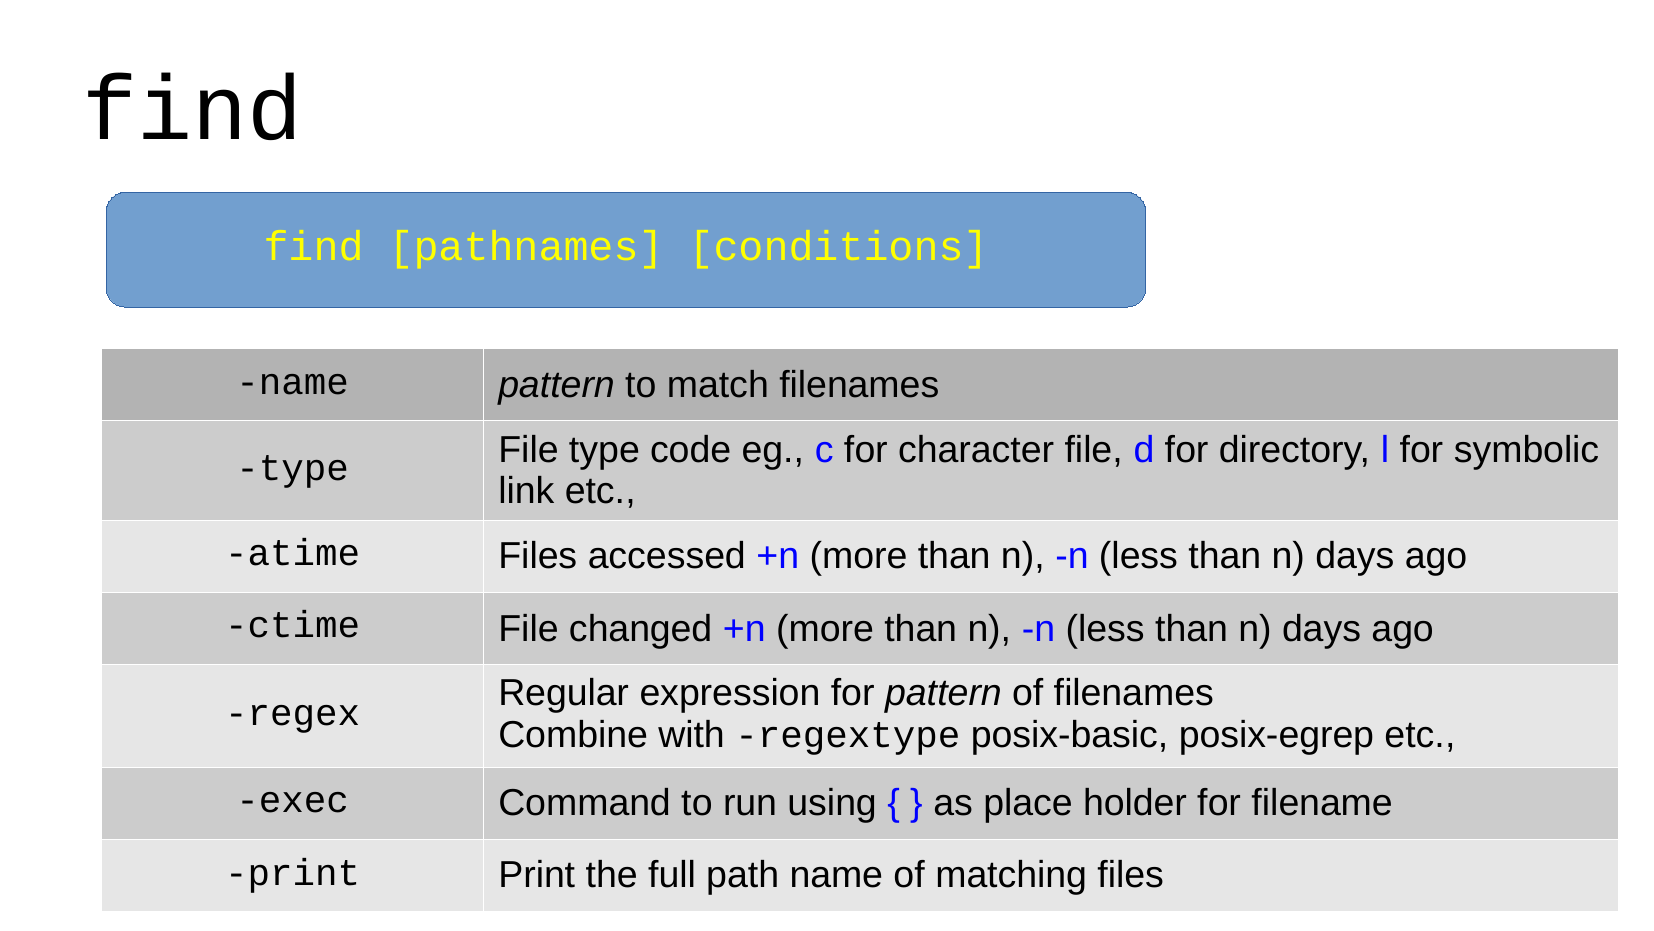

# find
find [pathnames] [conditions]
| -name | pattern to match filenames |
| --- | --- |
| -type | File type code eg., c for character file, d for directory, l for symbolic link etc., |
| -atime | Files accessed +n (more than n), -n (less than n) days ago |
| -ctime | File changed +n (more than n), -n (less than n) days ago |
| -regex | Regular expression for pattern of filenames Combine with -regextype posix-basic, posix-egrep etc., |
| -exec | Command to run using { } as place holder for filename |
| -print | Print the full path name of matching files |